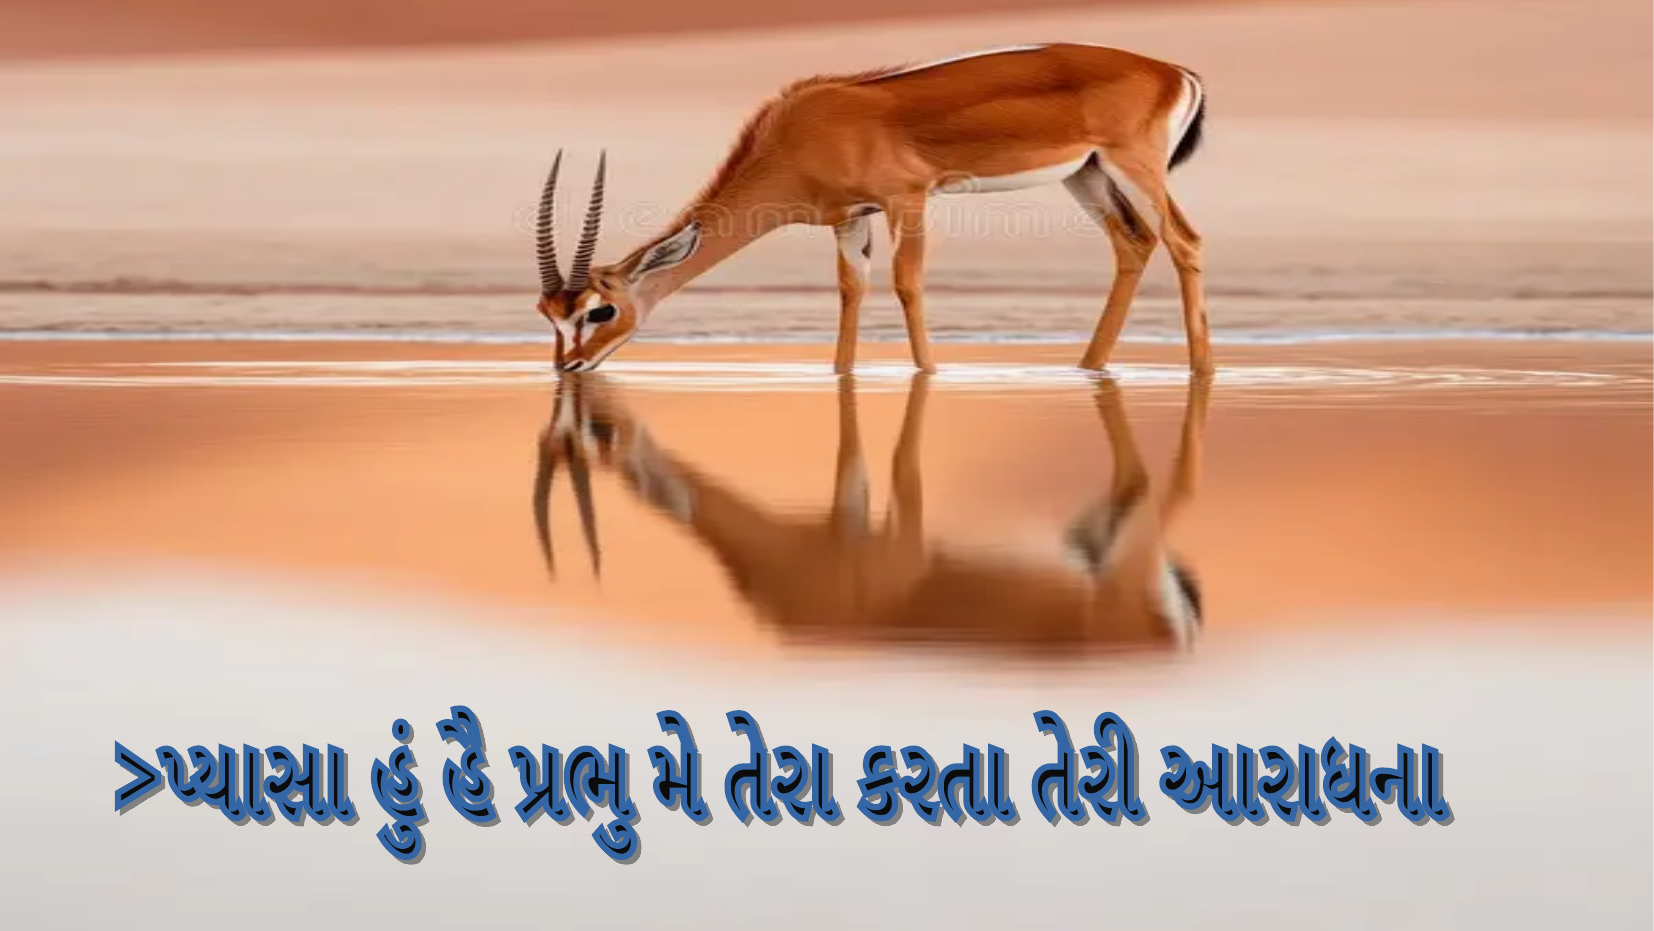

>પ્યાસા હું હૈ પ્રભુ મે તેરા કરતા તેરી આરાધના